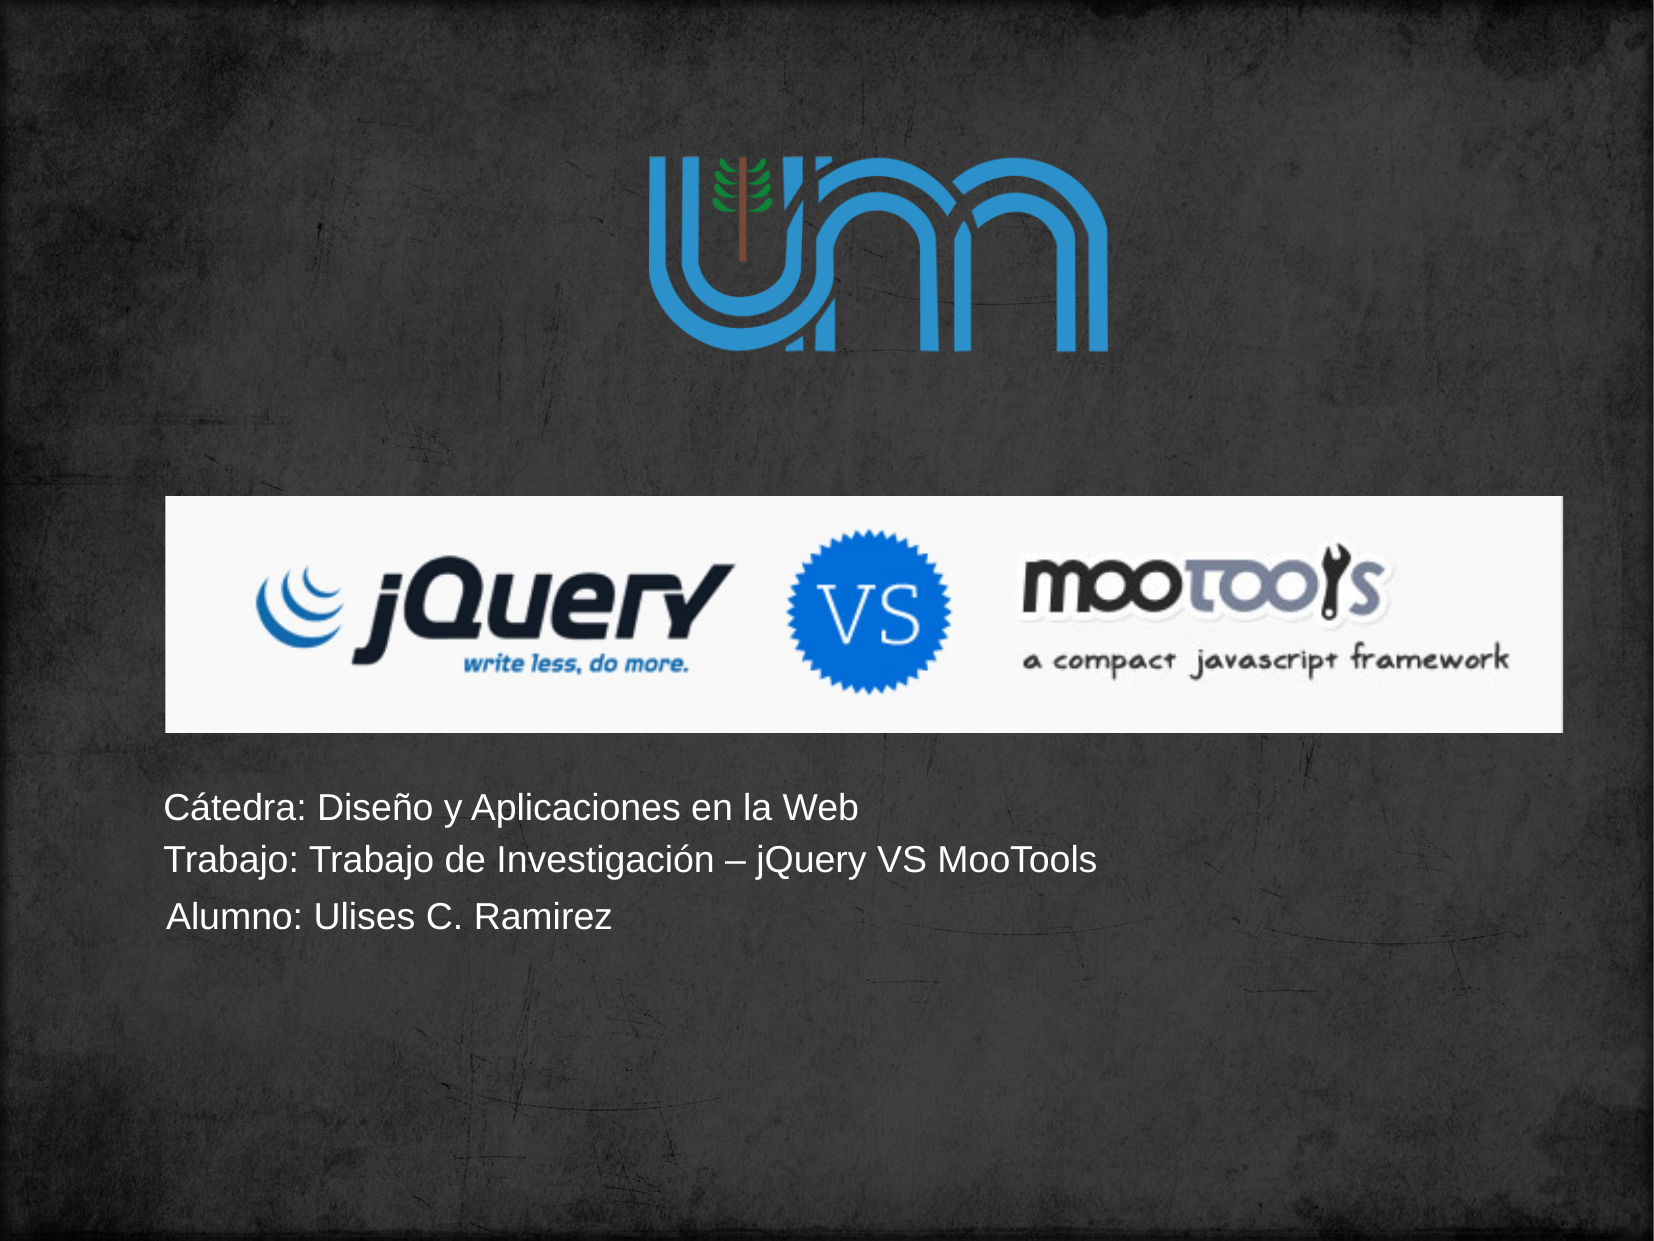

Cátedra: Diseño y Aplicaciones en la Web
Trabajo: Trabajo de Investigación – jQuery VS MooTools
Alumno: Ulises C. Ramirez